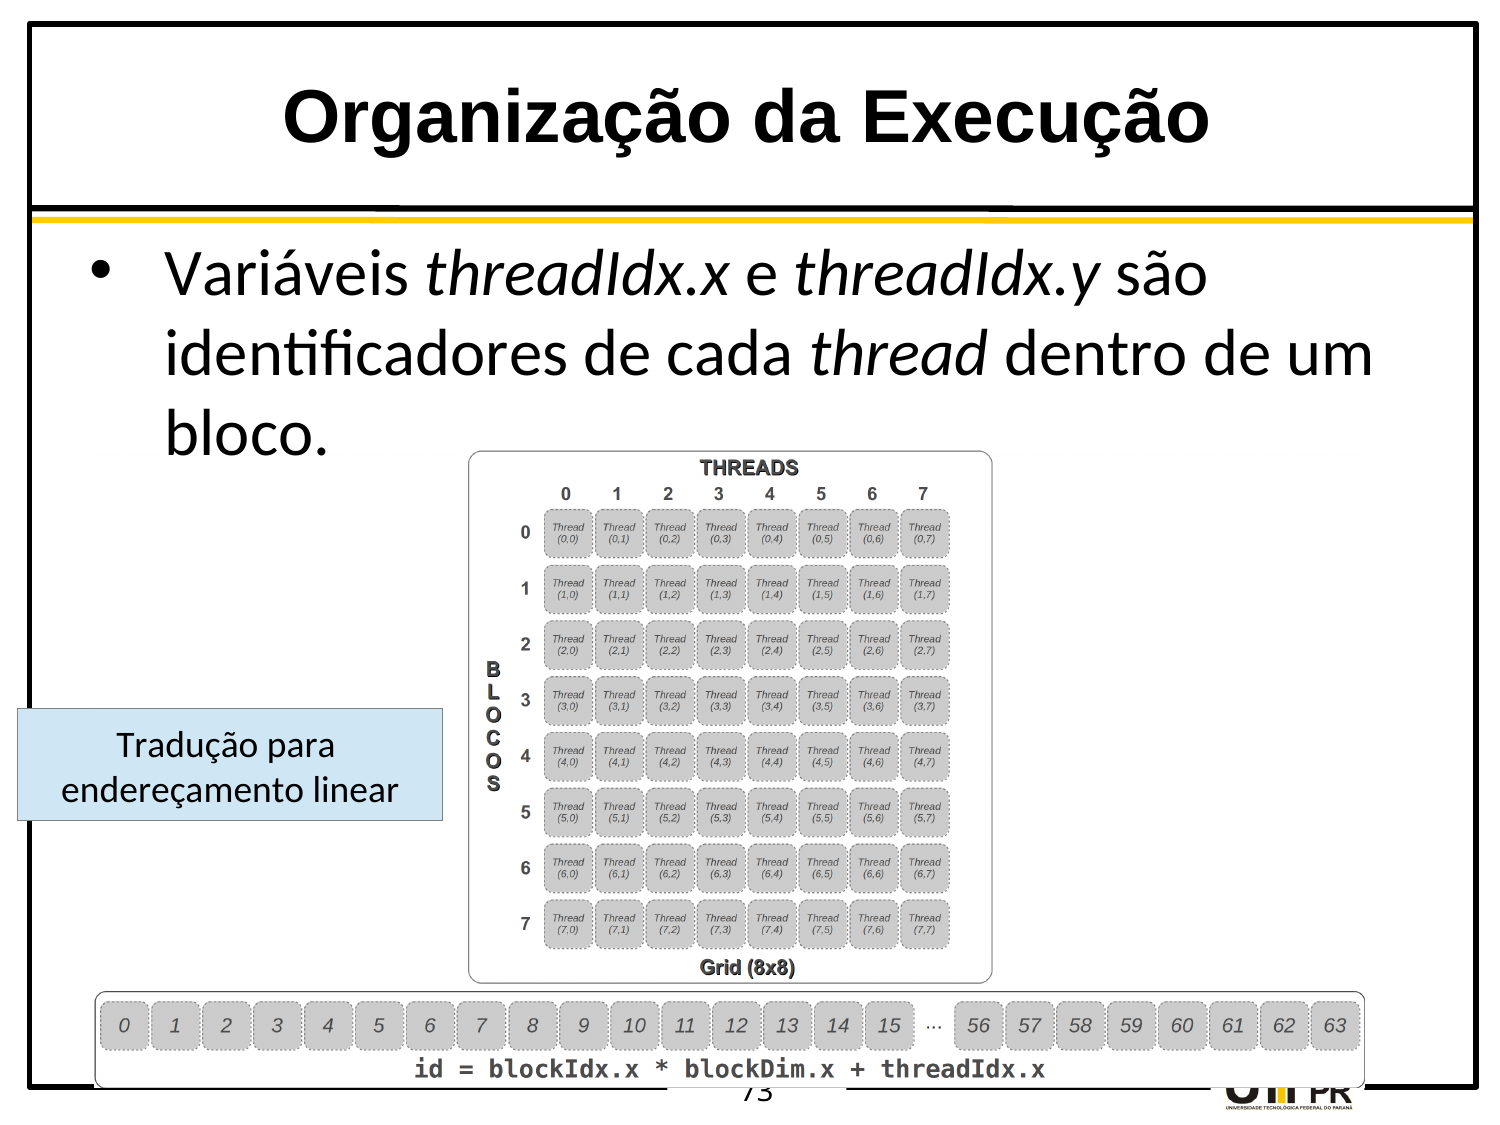

# Organização da Execução
Variáveis threadIdx.x e threadIdx.y são identificadores de cada thread dentro de um bloco.
Tradução para
endereçamento linear